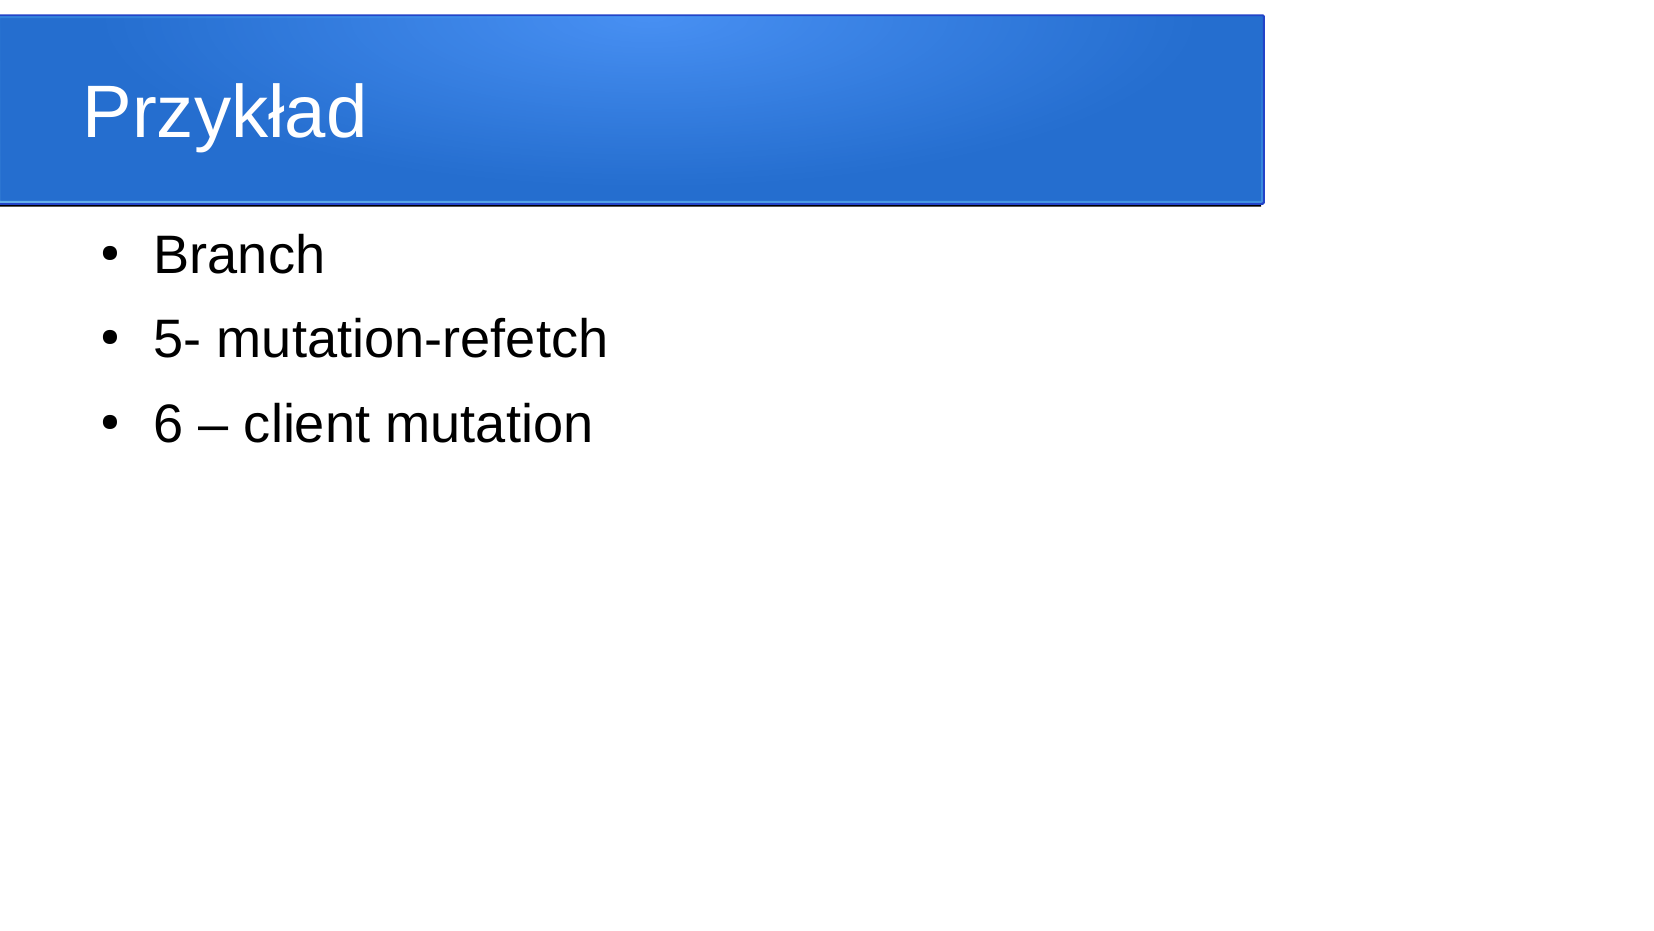

# Przykład
Branch
5- mutation-refetch
6 – client mutation